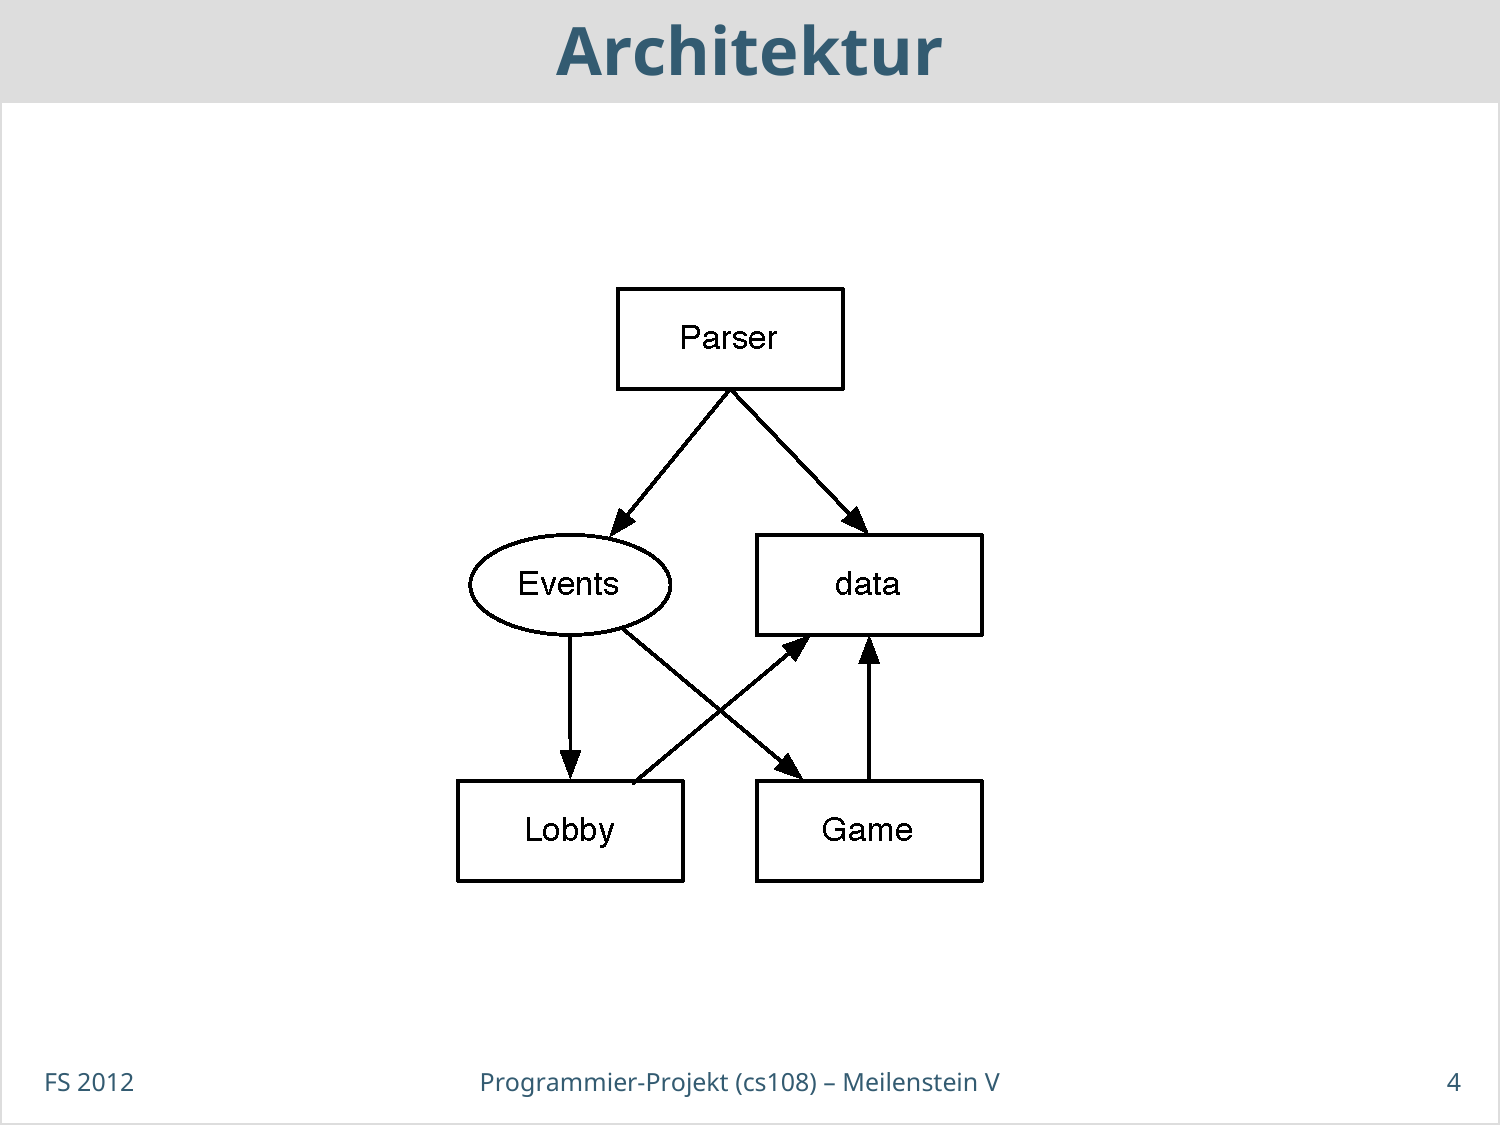

# Architektur
FS 2012
Programmier-Projekt (cs108) – Meilenstein V